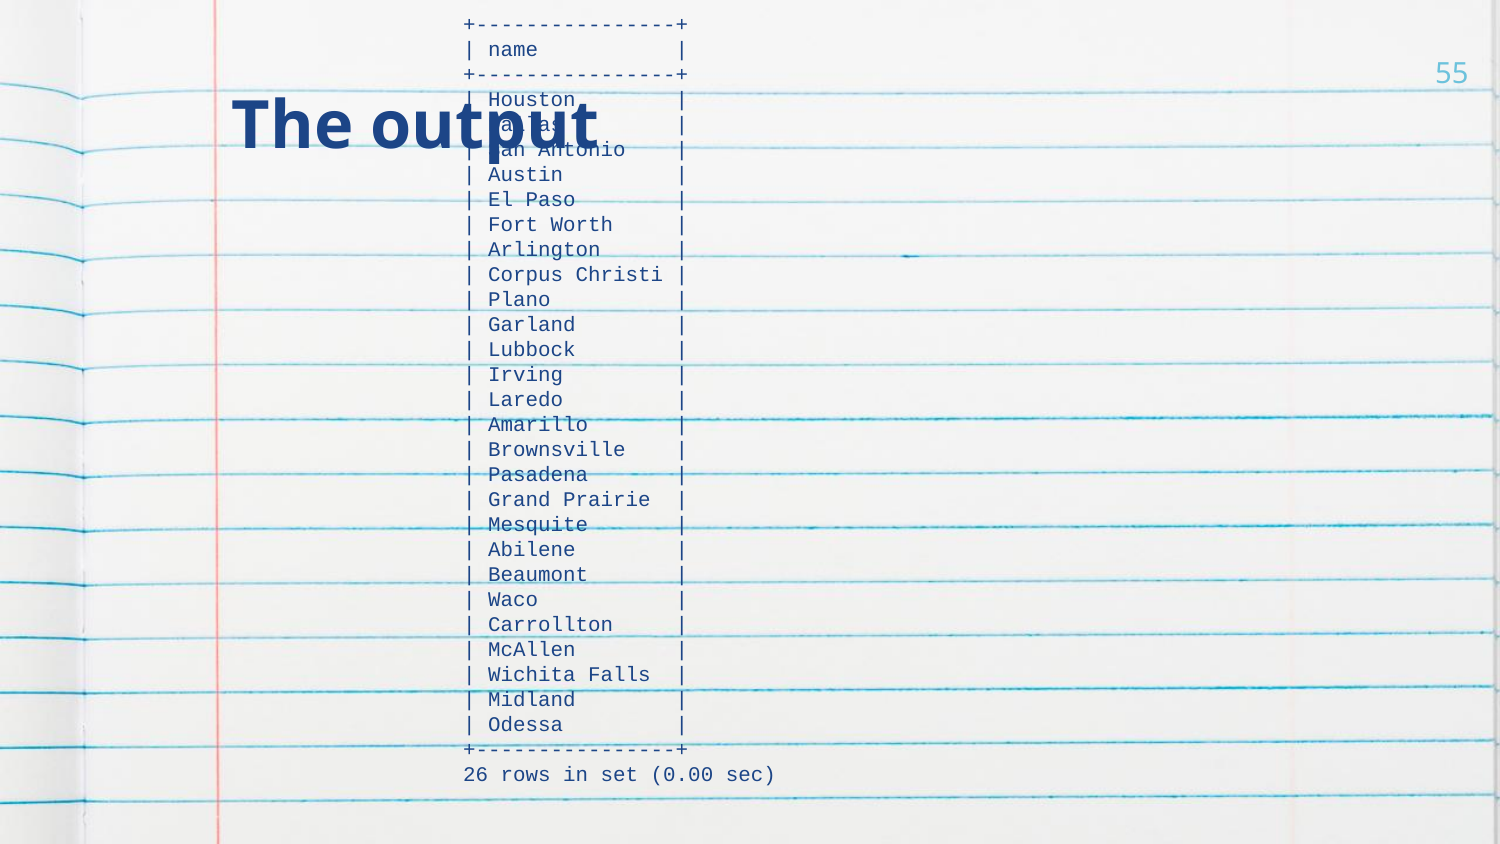

+----------------+
| name |
+----------------+
| Houston |
| Dallas |
| San Antonio |
| Austin |
| El Paso |
| Fort Worth |
| Arlington |
| Corpus Christi |
| Plano |
| Garland |
| Lubbock |
| Irving |
| Laredo |
| Amarillo |
| Brownsville |
| Pasadena |
| Grand Prairie |
| Mesquite |
| Abilene |
| Beaumont |
| Waco |
| Carrollton |
| McAllen |
| Wichita Falls |
| Midland |
| Odessa |
+----------------+
26 rows in set (0.00 sec)
# The output